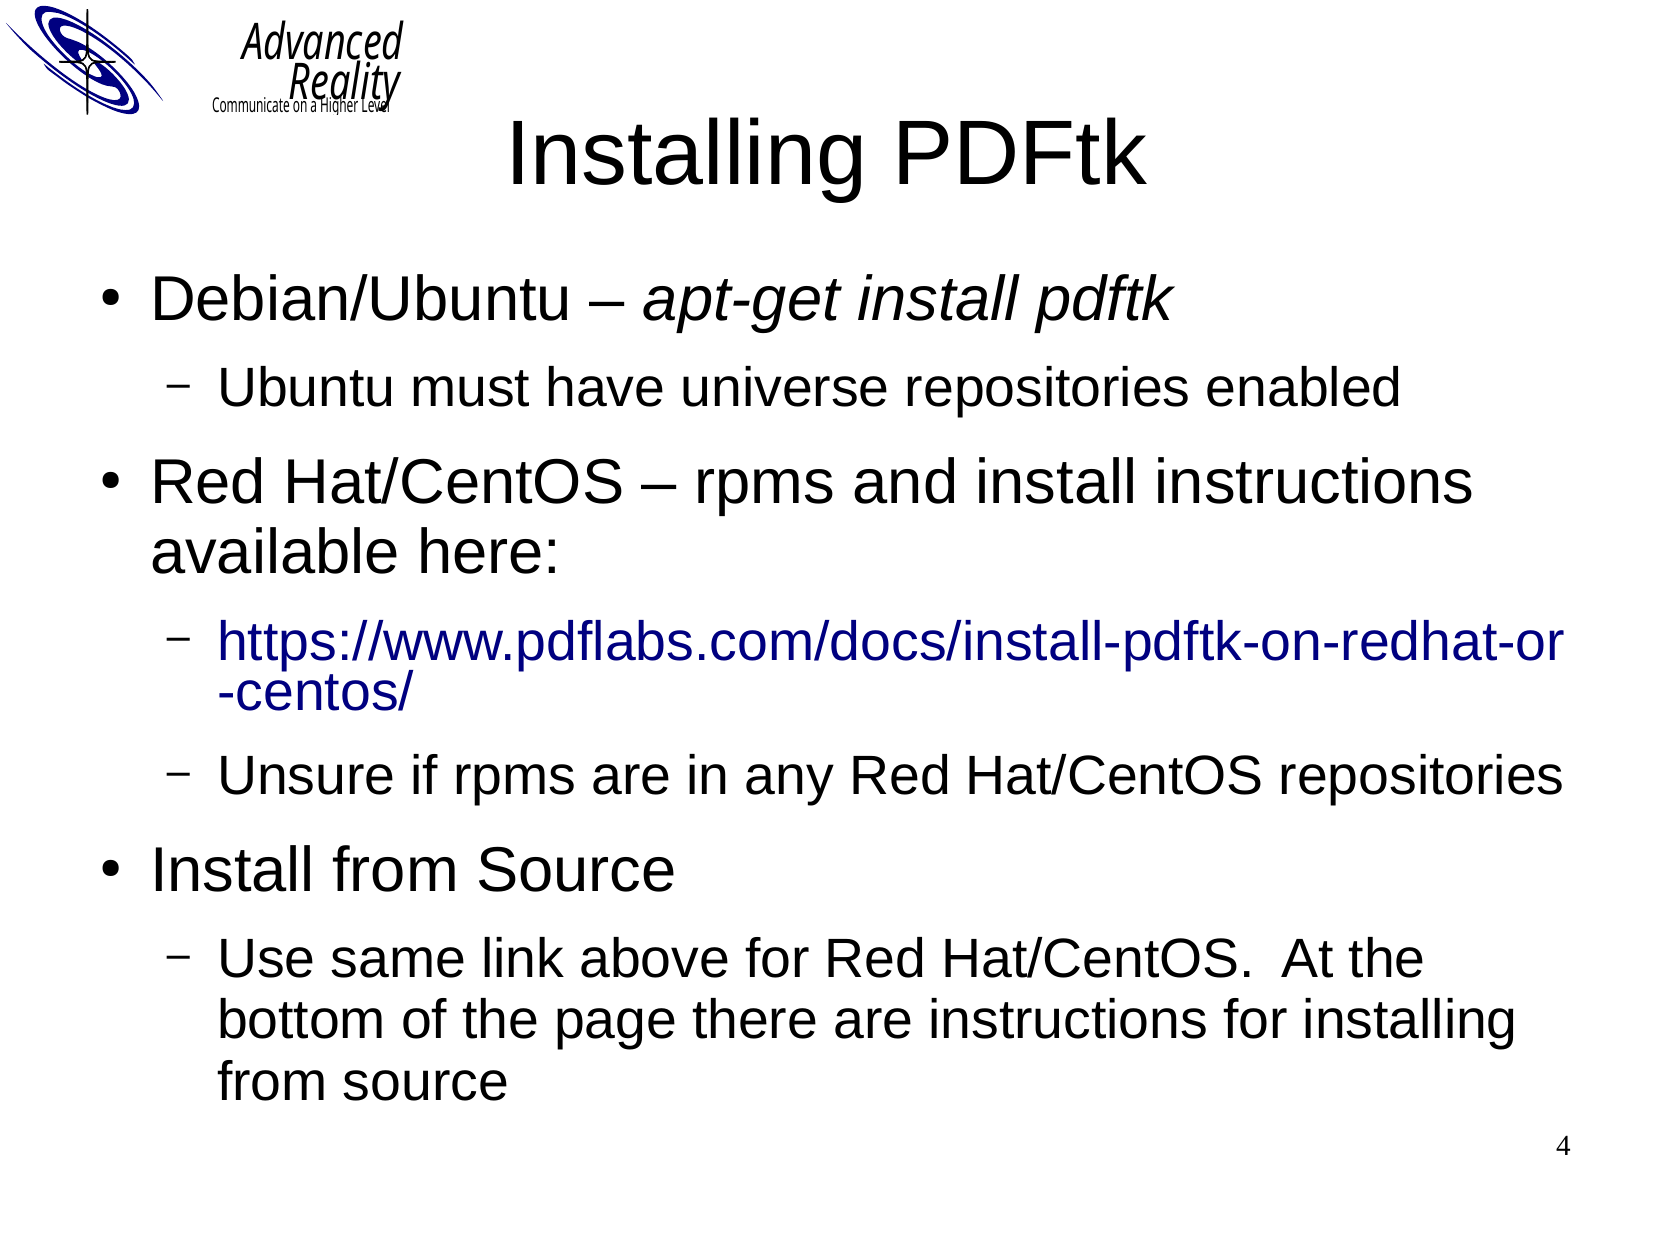

# Installing PDFtk
Debian/Ubuntu – apt-get install pdftk
Ubuntu must have universe repositories enabled
Red Hat/CentOS – rpms and install instructions available here:
https://www.pdflabs.com/docs/install-pdftk-on-redhat-or-centos/
Unsure if rpms are in any Red Hat/CentOS repositories
Install from Source
Use same link above for Red Hat/CentOS. At the bottom of the page there are instructions for installing from source
4